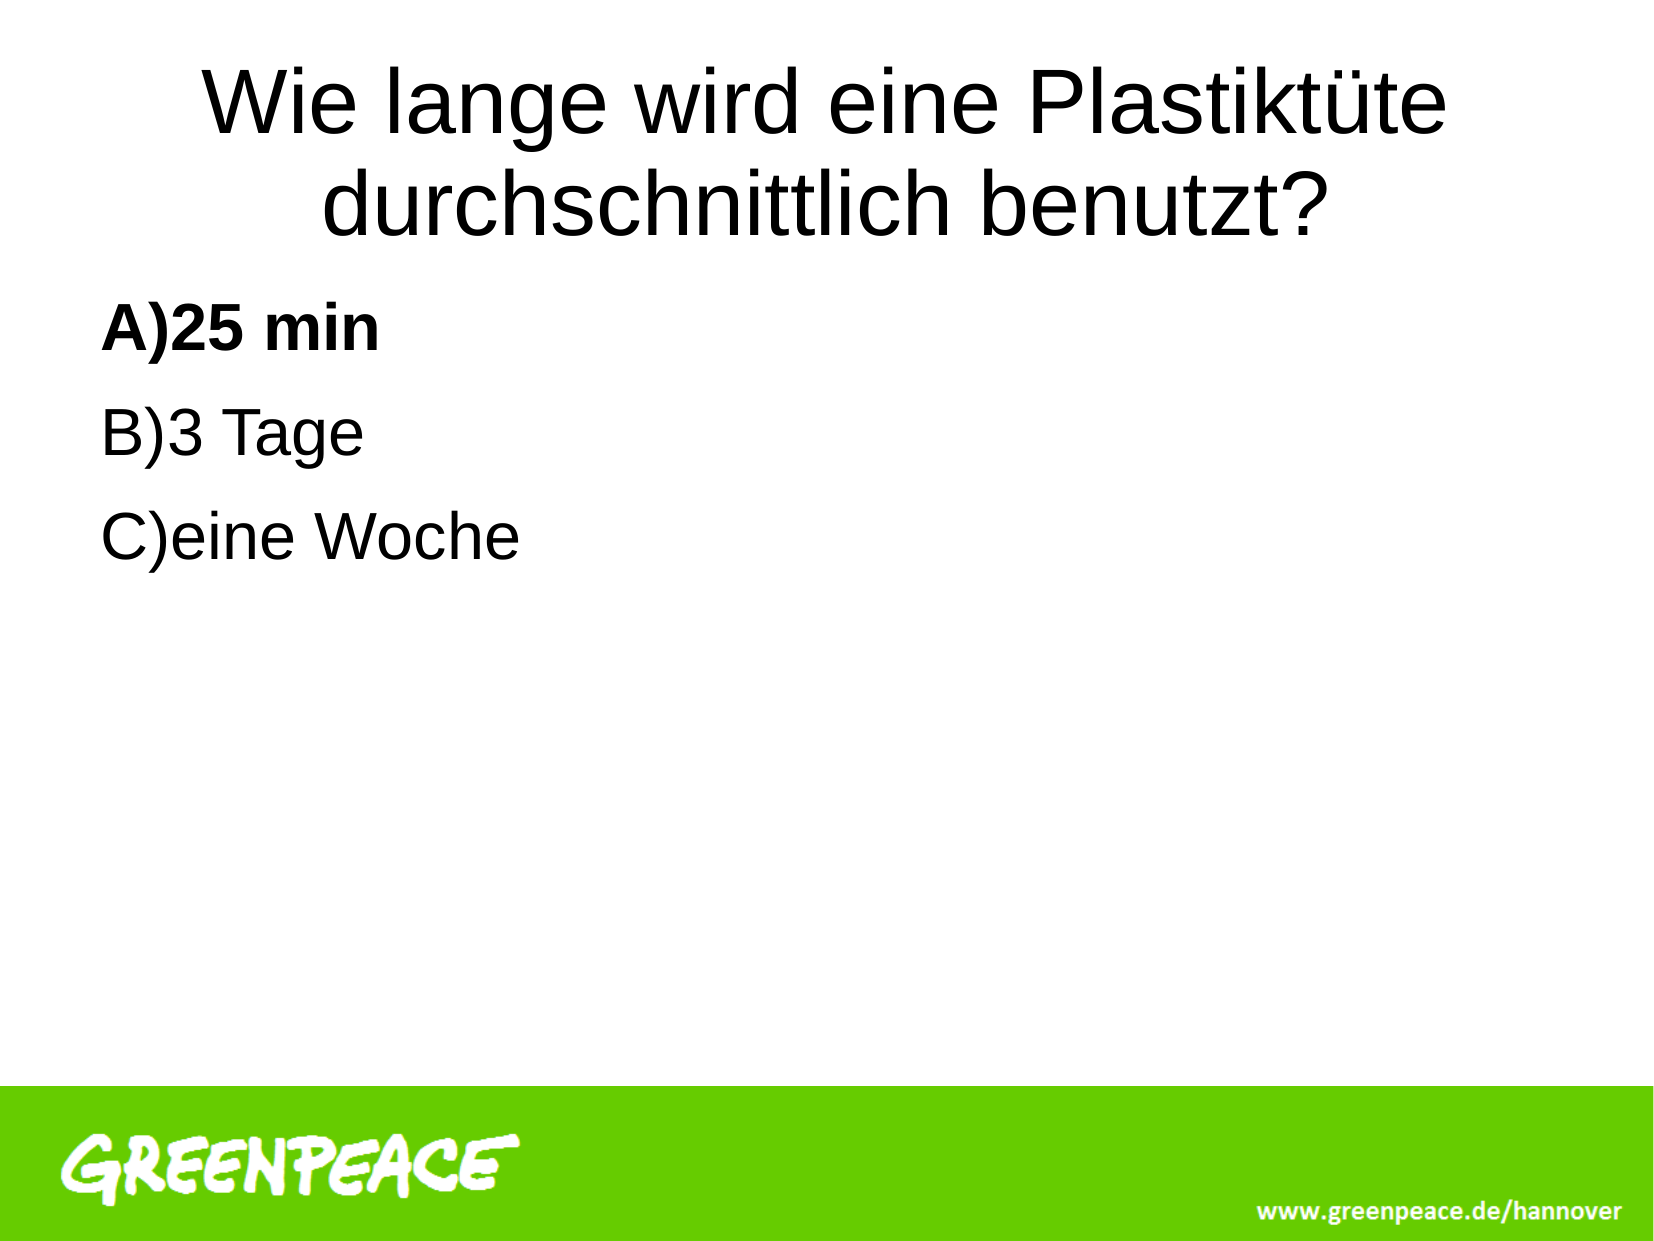

# Wie lange wird eine Plastiktüte durchschnittlich benutzt?
25 min
3 Tage
eine Woche